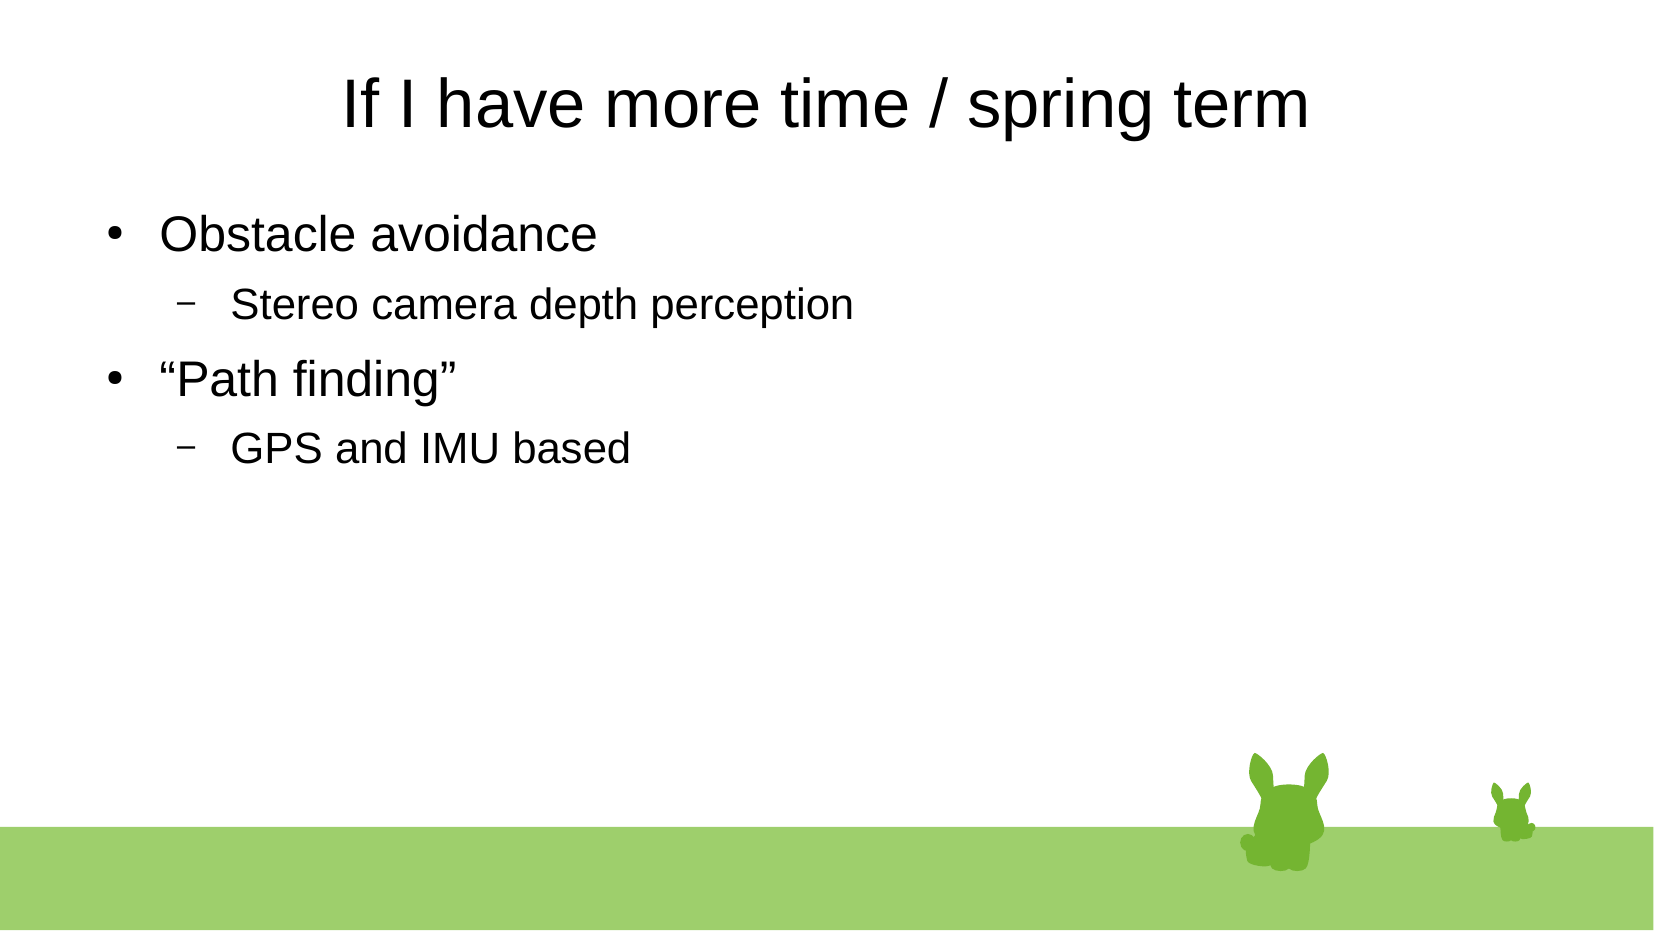

# If I have more time / spring term
Obstacle avoidance
Stereo camera depth perception
“Path finding”
GPS and IMU based